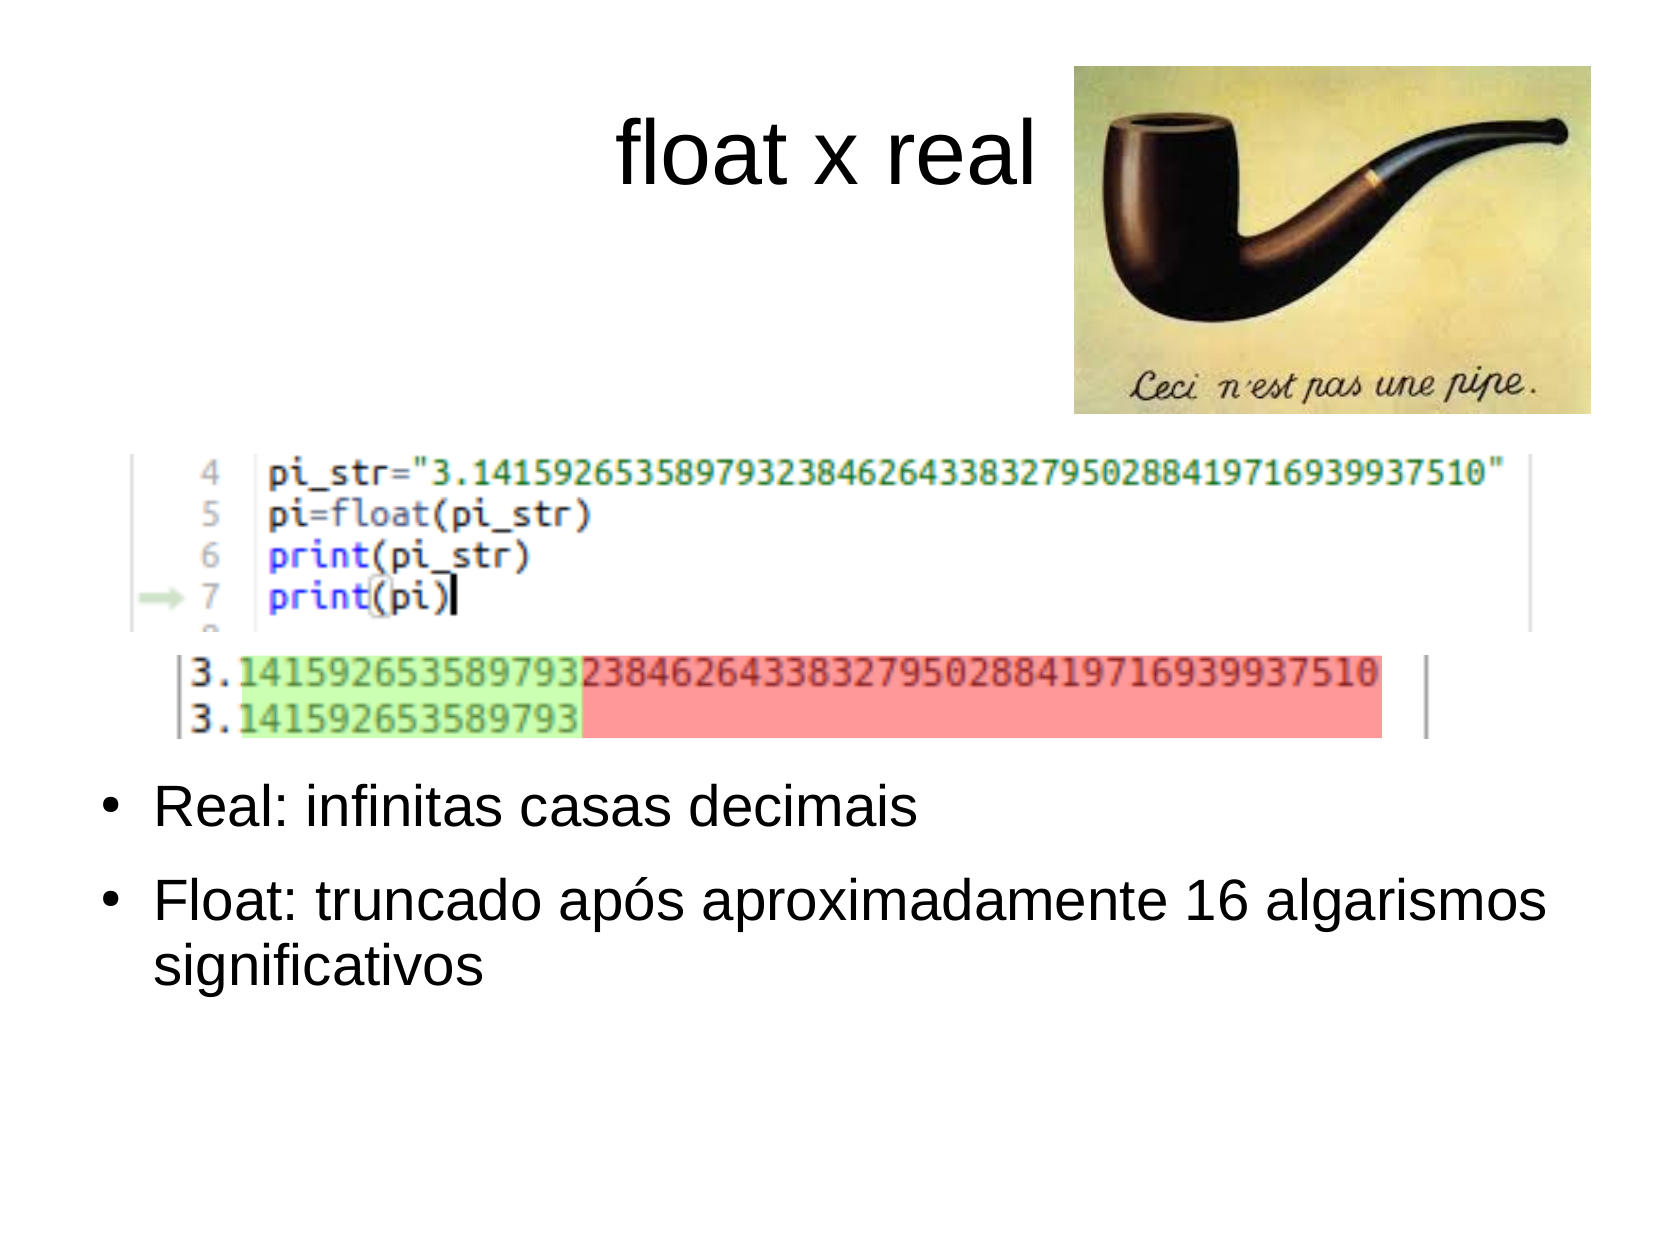

# float x real
Real: infinitas casas decimais
Float: truncado após aproximadamente 16 algarismos significativos